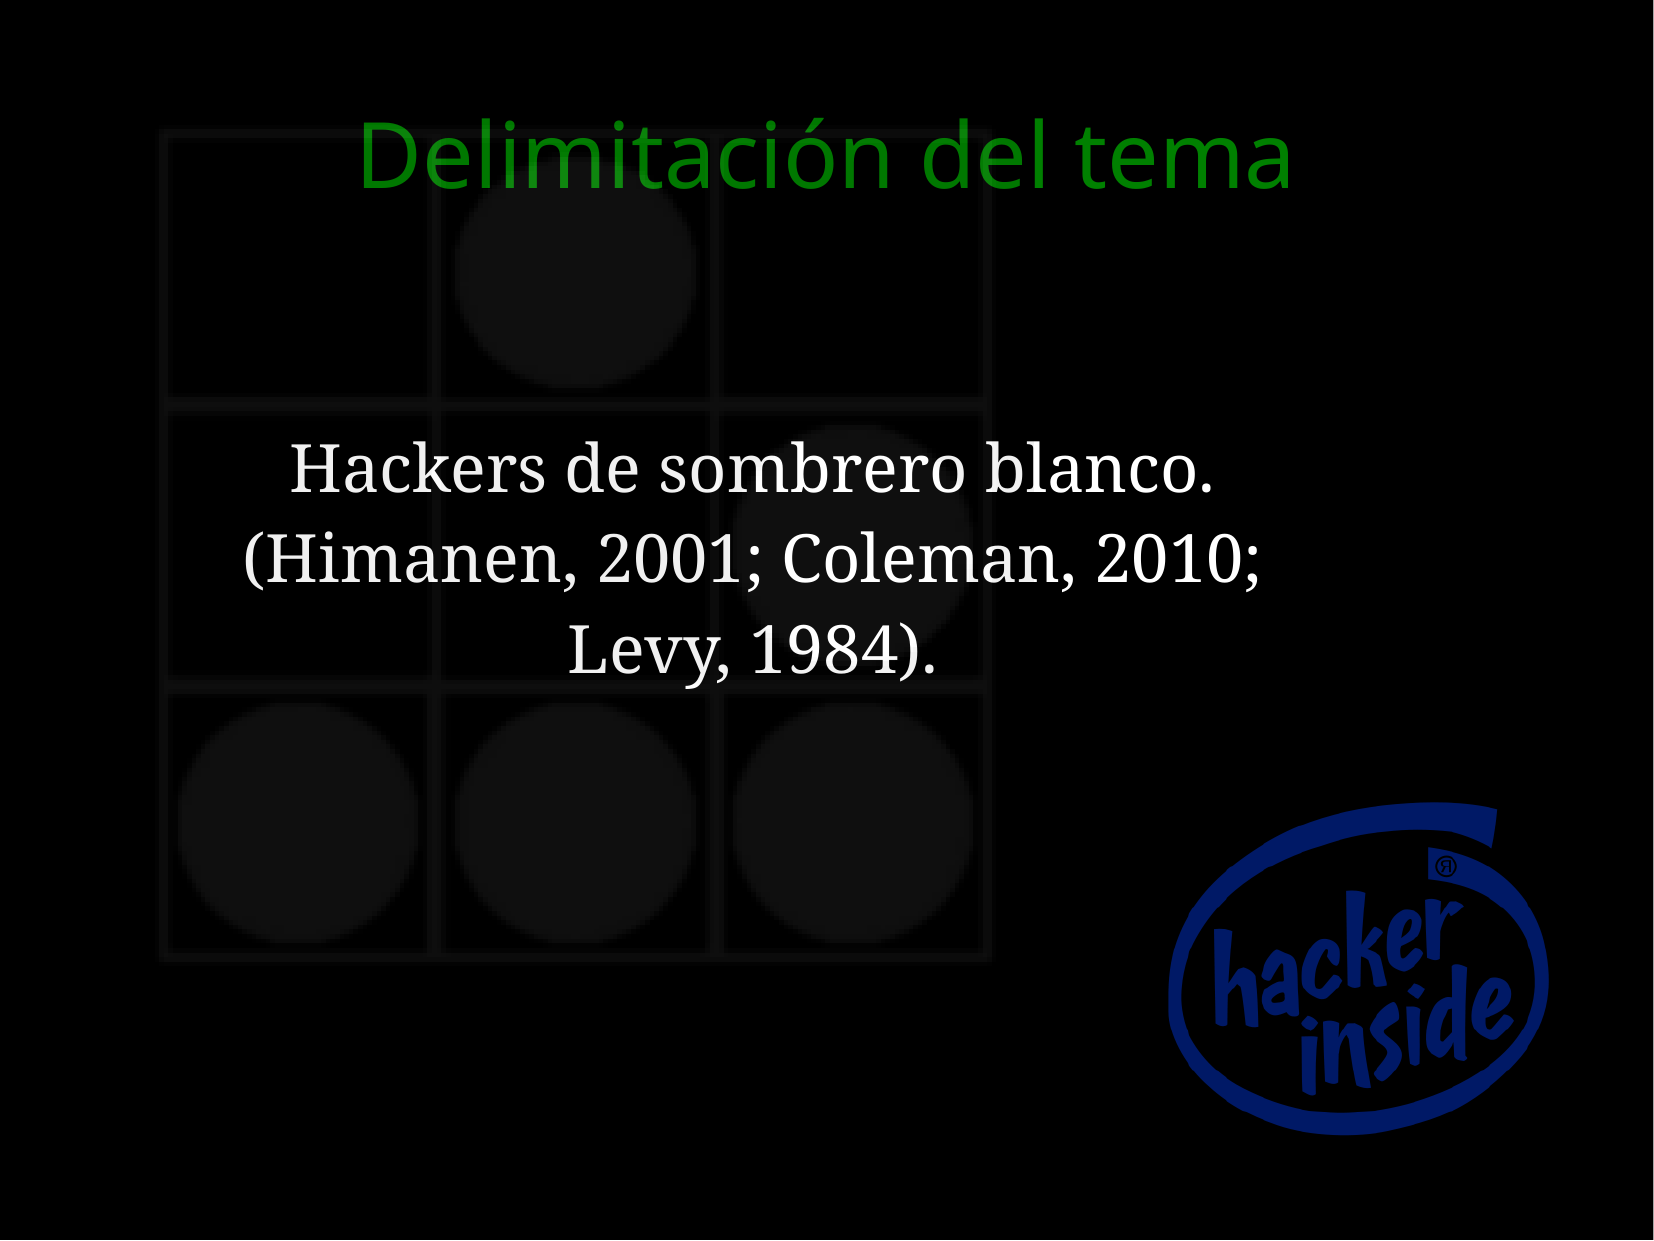

# Delimitación del tema
Hackers de sombrero blanco. (Himanen, 2001; Coleman, 2010; Levy, 1984).